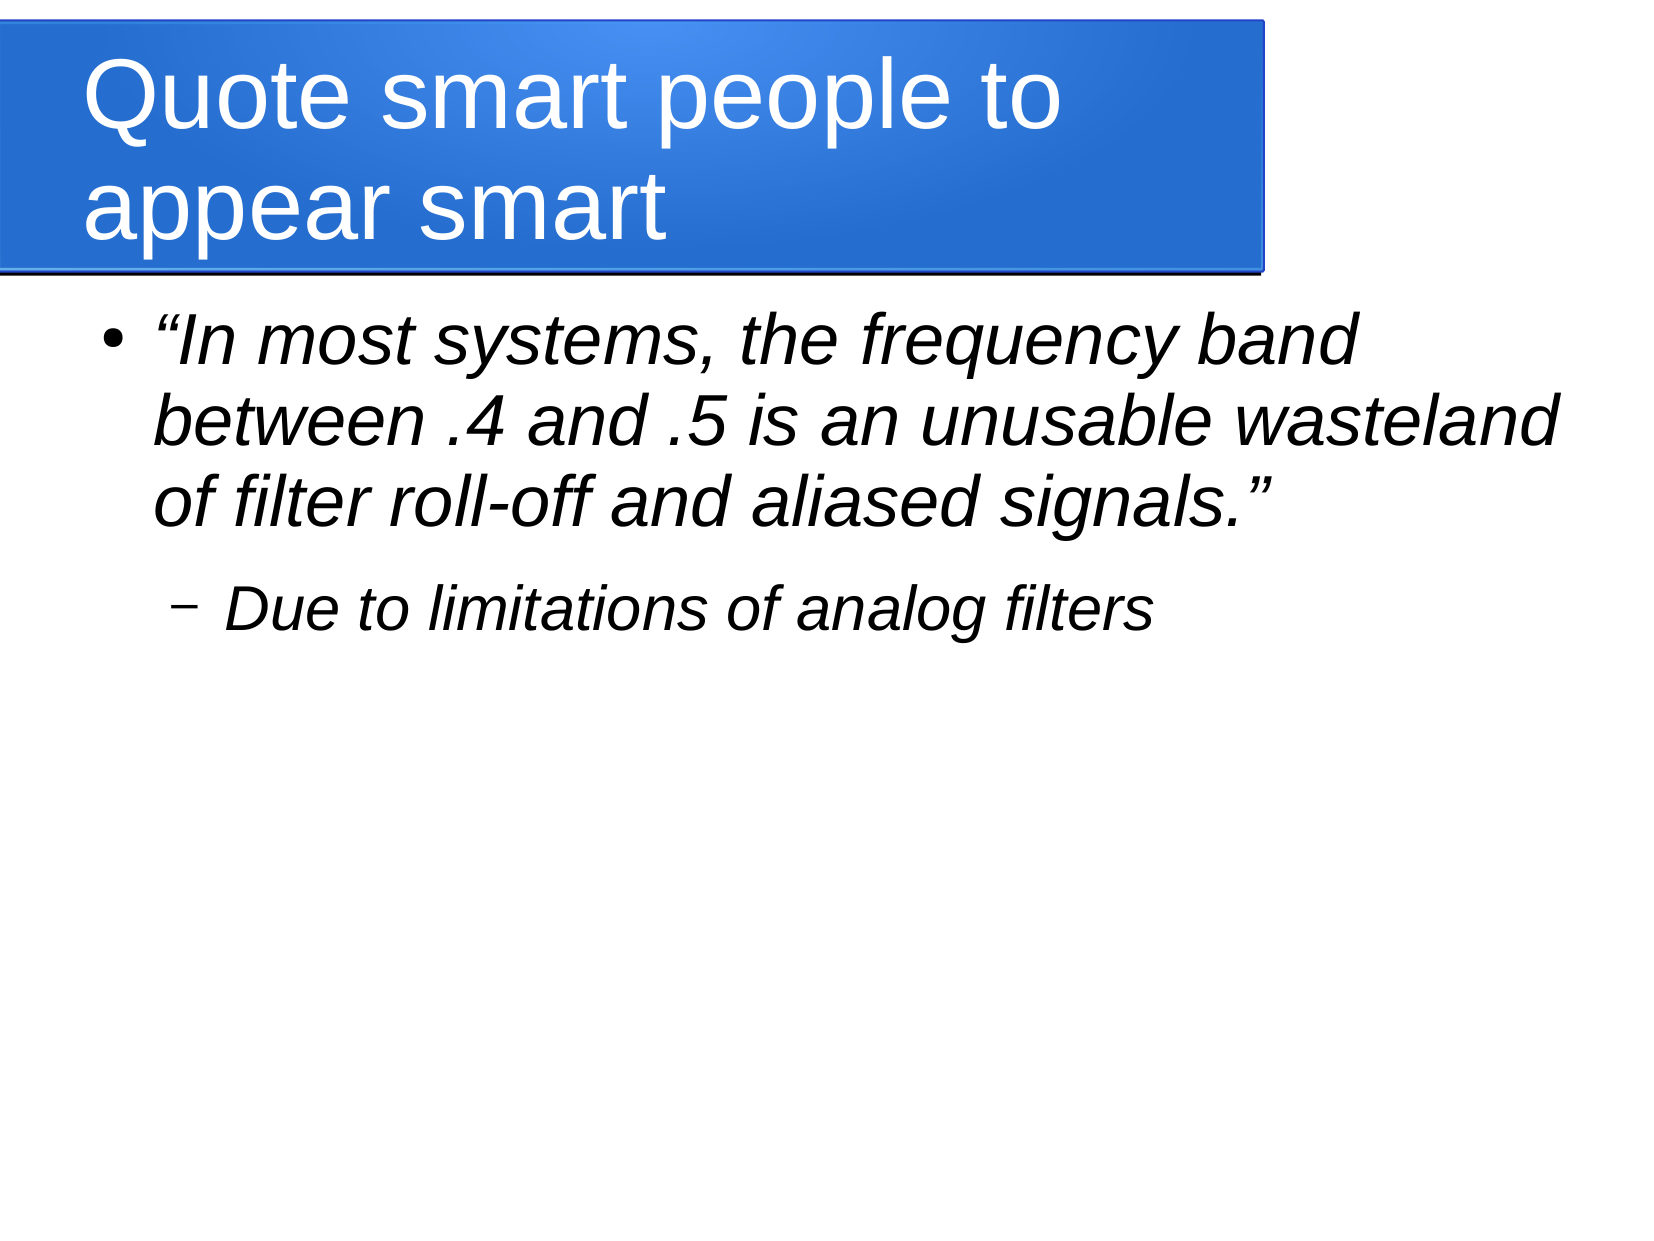

# Quote smart people to appear smart
“In most systems, the frequency band between .4 and .5 is an unusable wasteland of filter roll-off and aliased signals.”
Due to limitations of analog filters